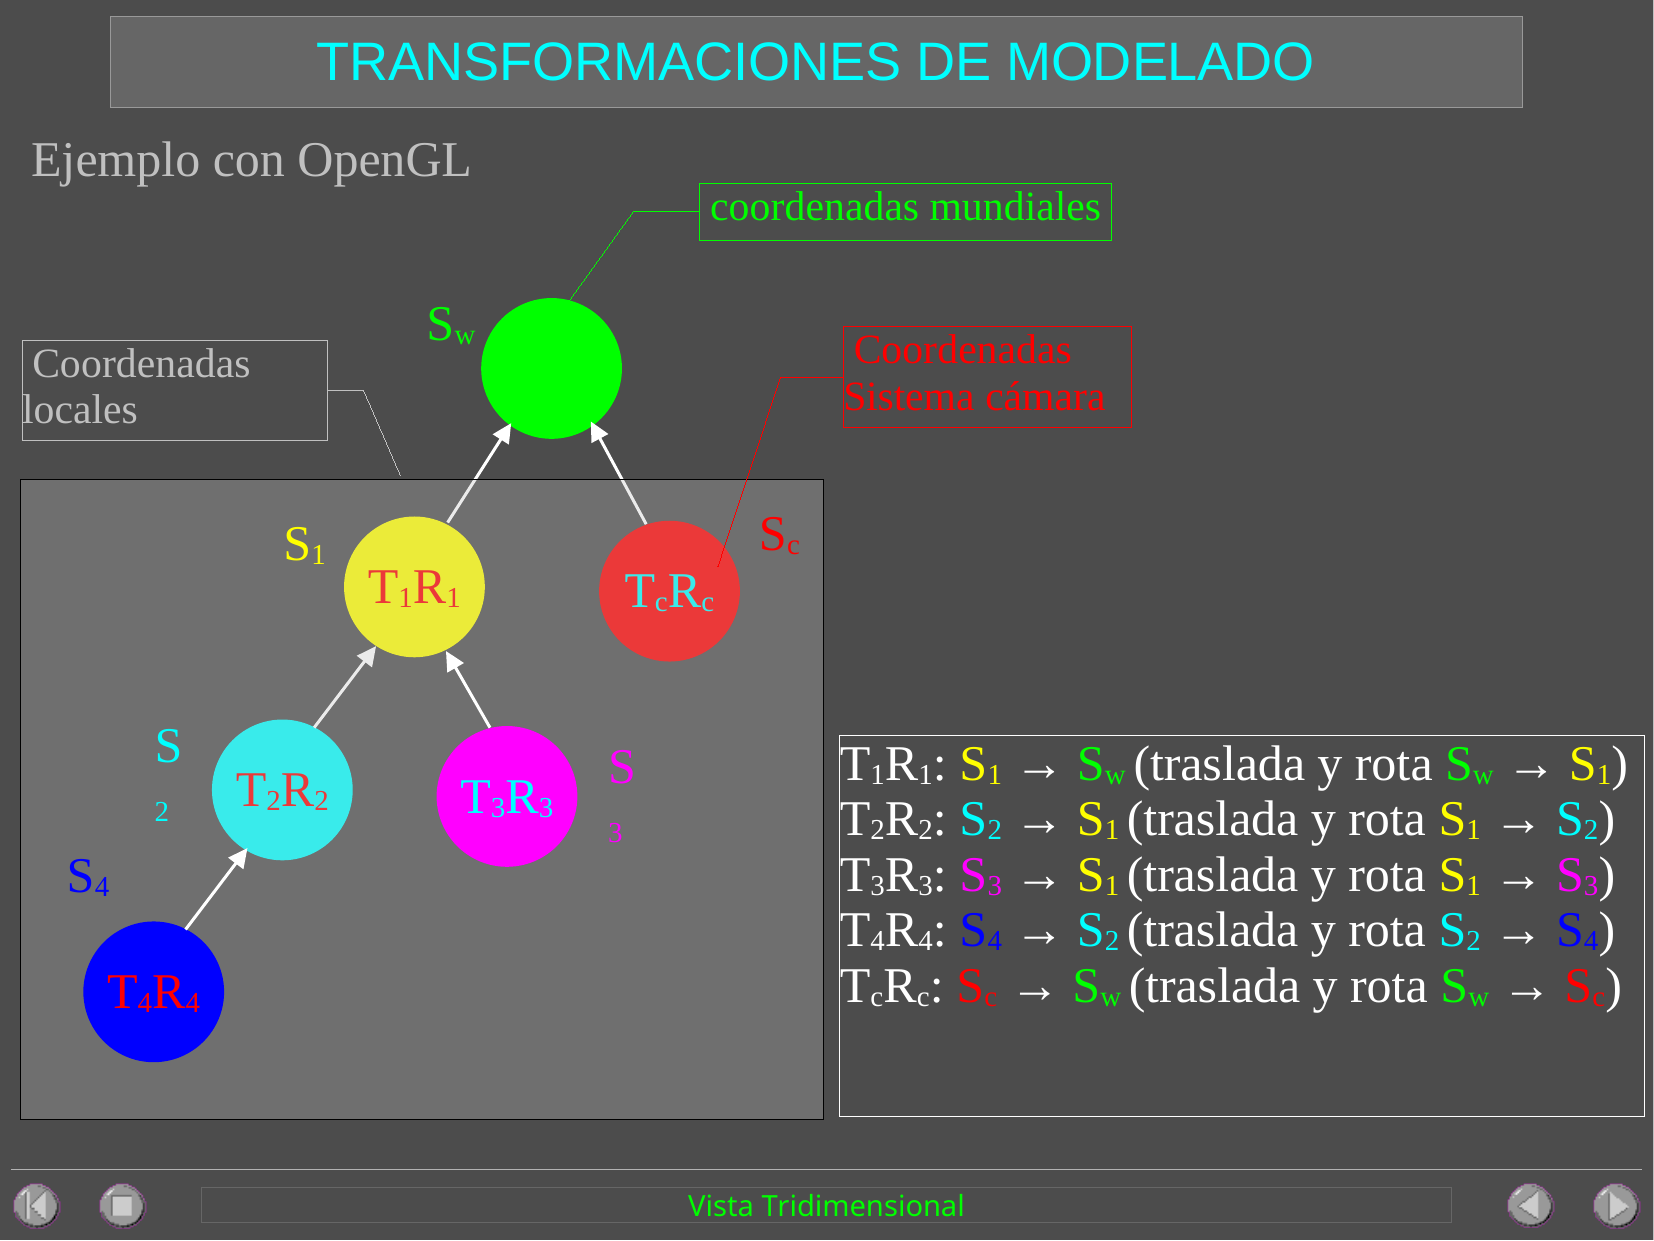

# TRANSFORMACIONES DE MODELADO
Ejemplo con OpenGL
Sw
Sc
S1
T1R1
TcRc
S2
T2R2
T3R3
T1R1: S1 → Sw (traslada y rota Sw → S1)
T2R2: S2 → S1 (traslada y rota S1 → S2)
T3R3: S3 → S1 (traslada y rota S1 → S3)
T4R4: S4 → S2 (traslada y rota S2 → S4)
TcRc: Sc → Sw (traslada y rota Sw → Sc)
S3
S4
T4R4